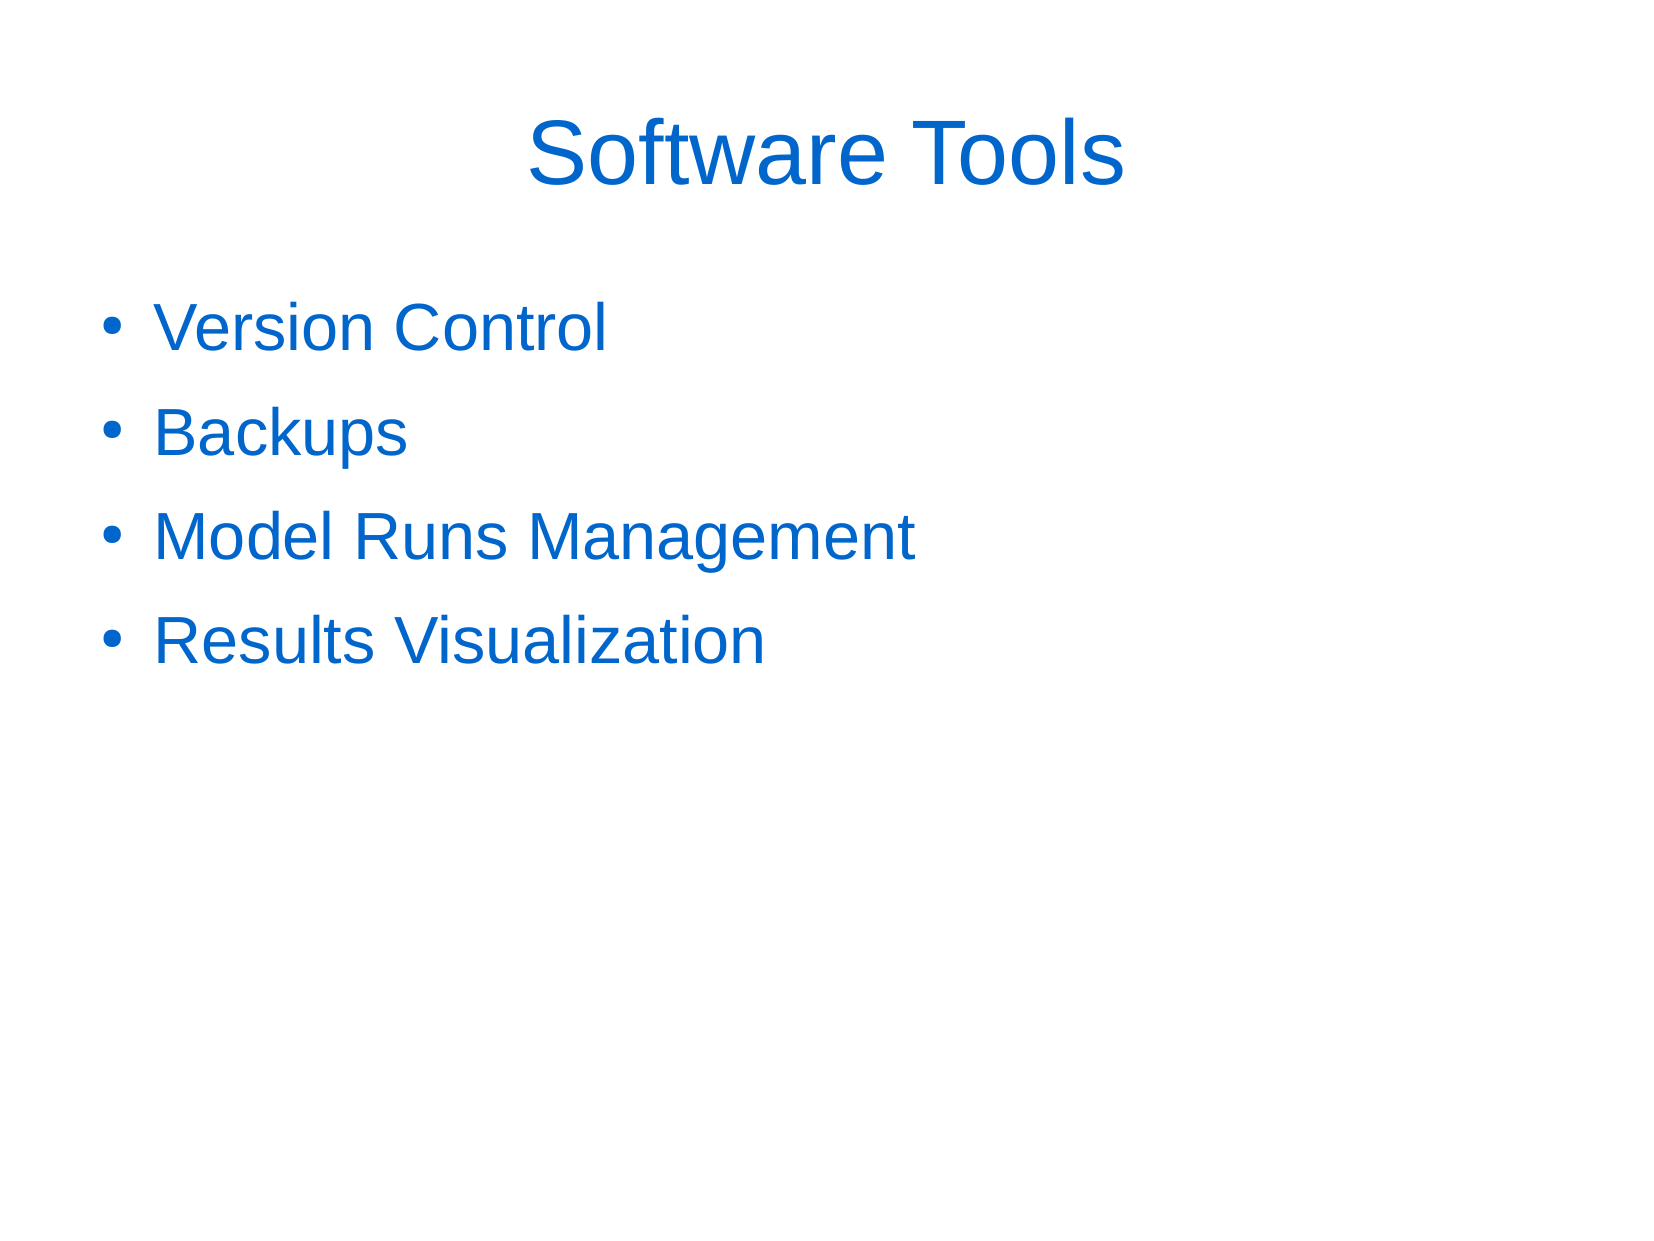

# Software Tools
Version Control
Backups
Model Runs Management
Results Visualization